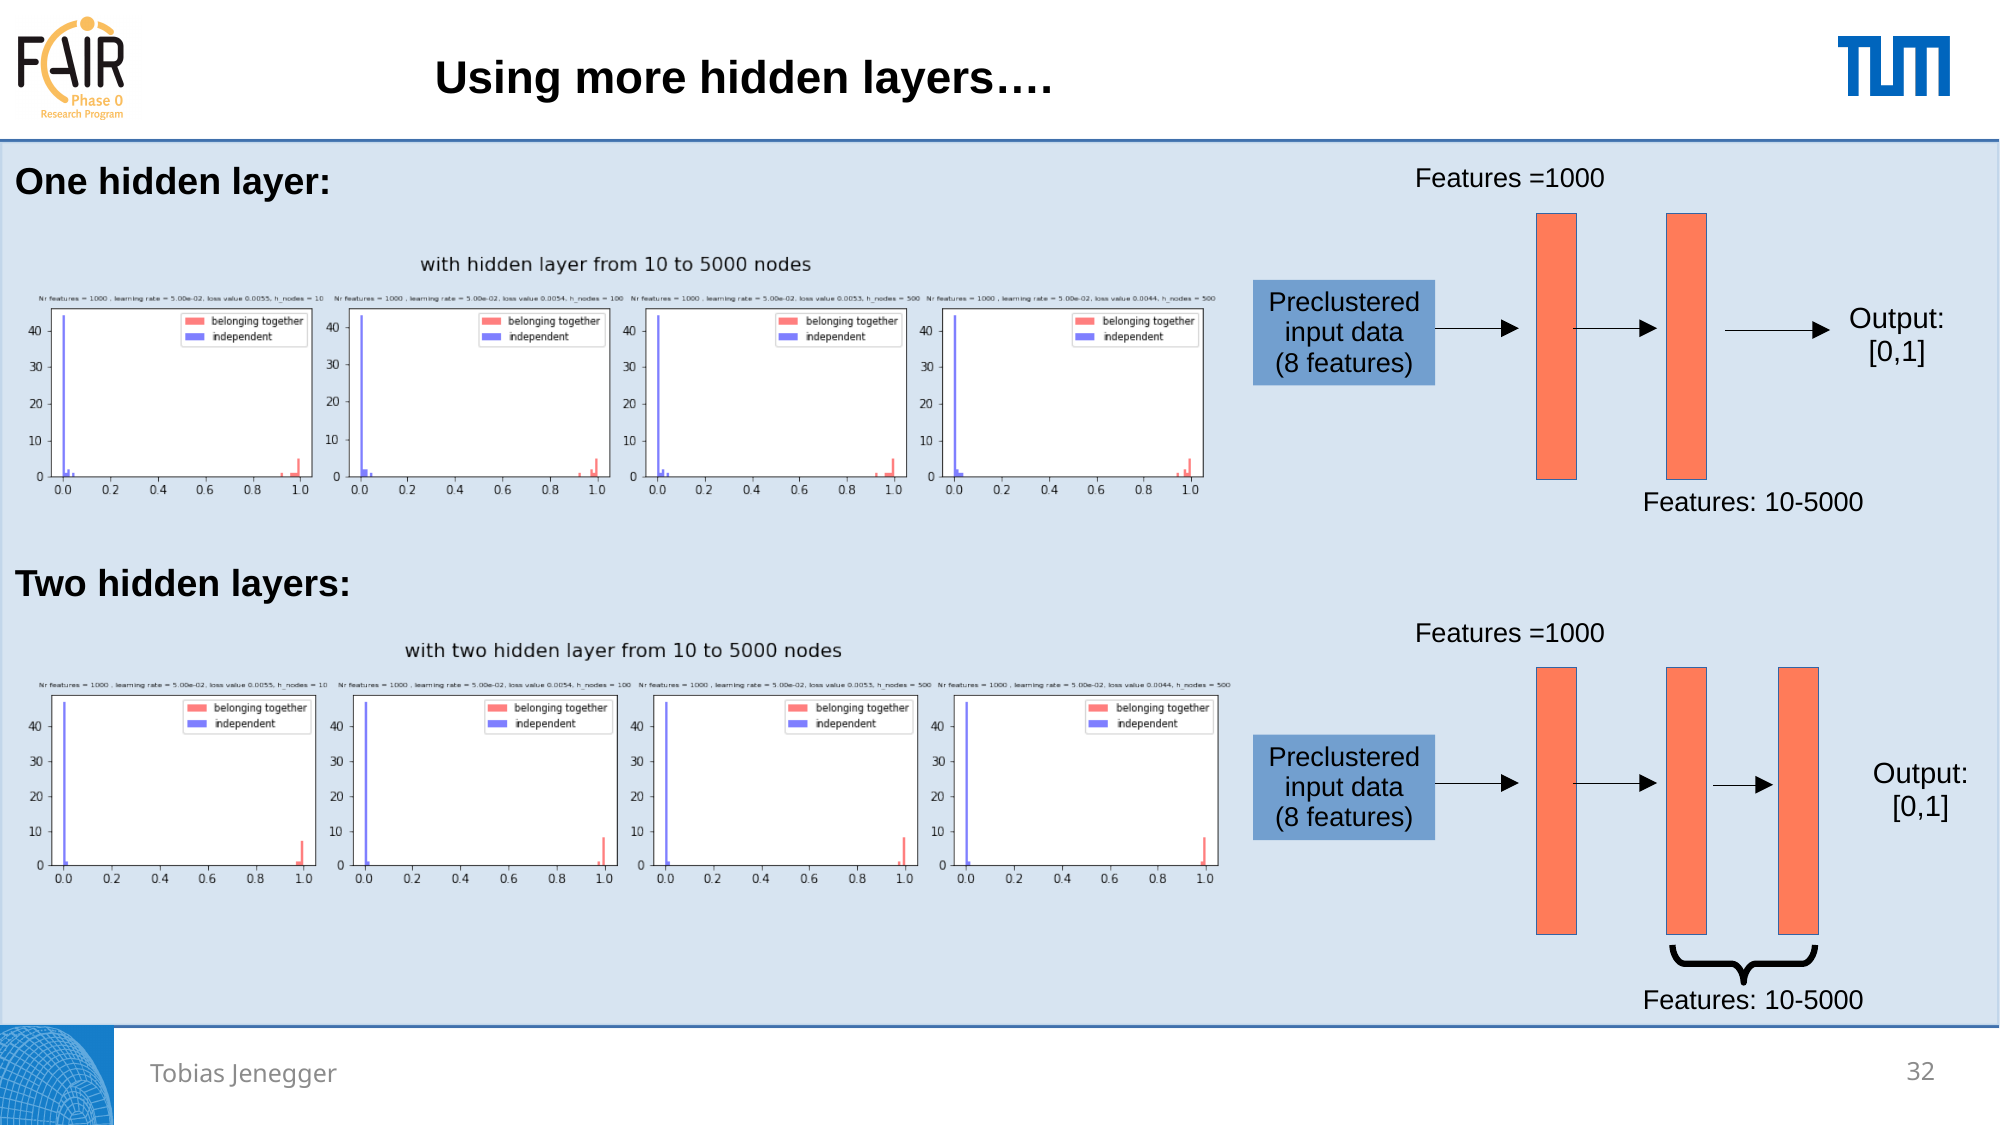

Using more hidden layers….
One hidden layer:
Features =1000
Preclustered input data
(8 features)
Output: [0,1]
Features: 10-5000
Two hidden layers:
Features =1000
Preclustered input data
(8 features)
Output: [0,1]
Features: 10-5000
32